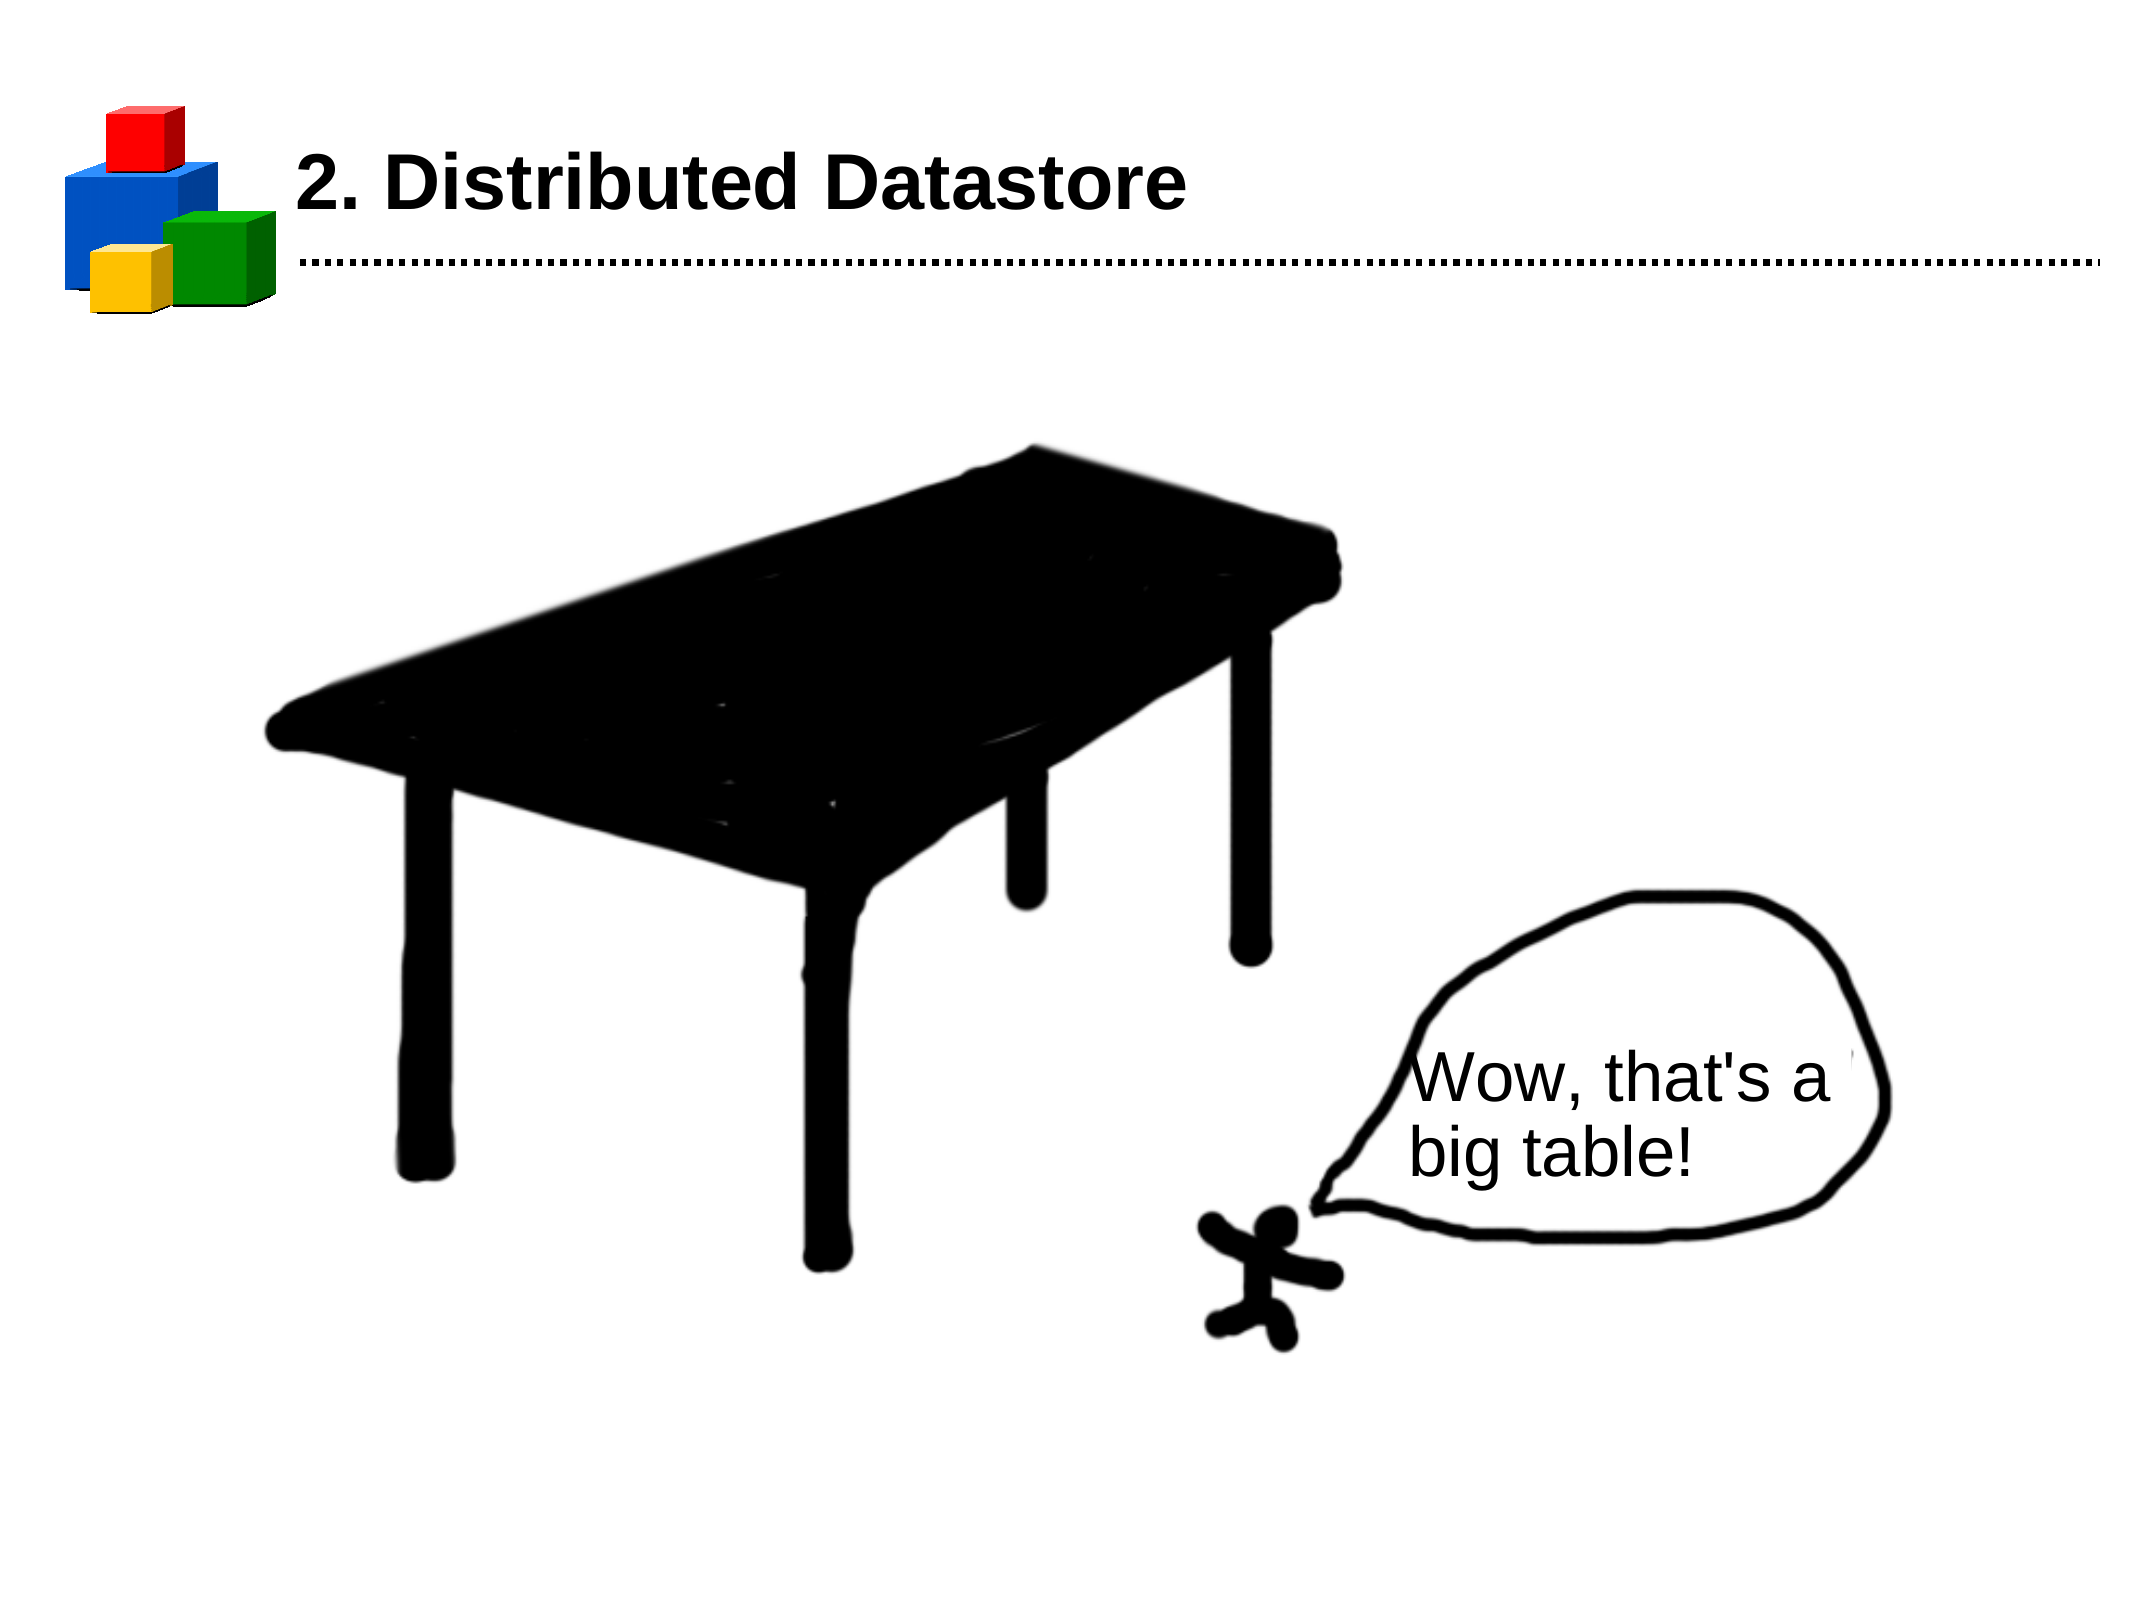

2. Distributed Datastore
Wow, that's a
big table!